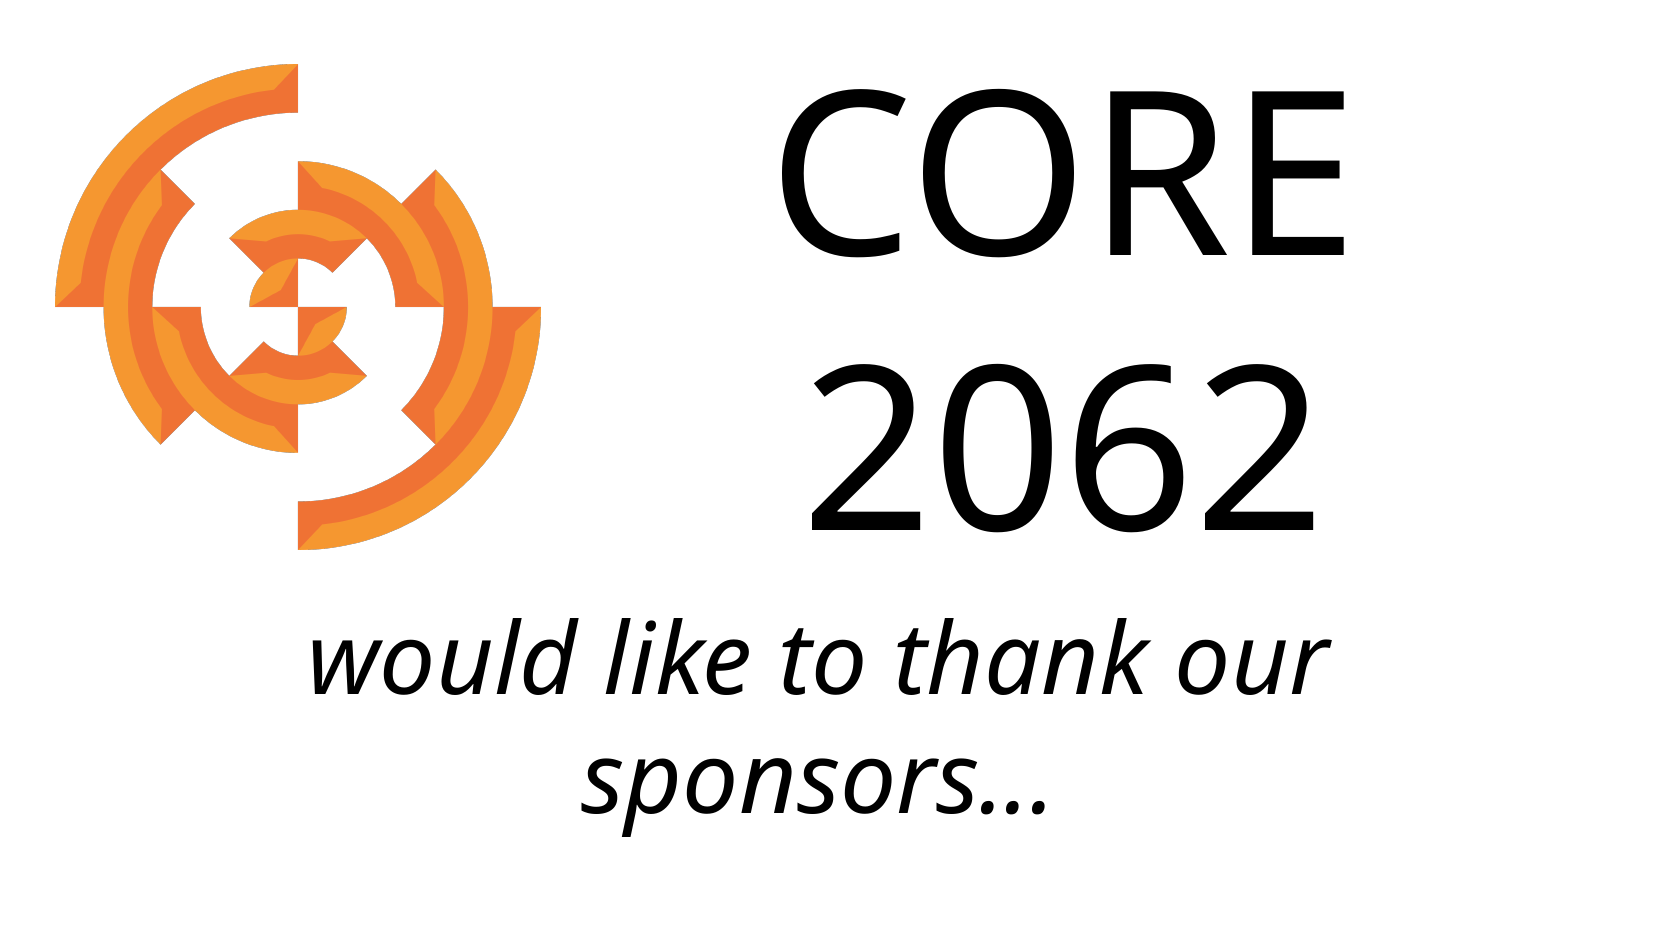

CORE
2062
would like to thank our sponsors...